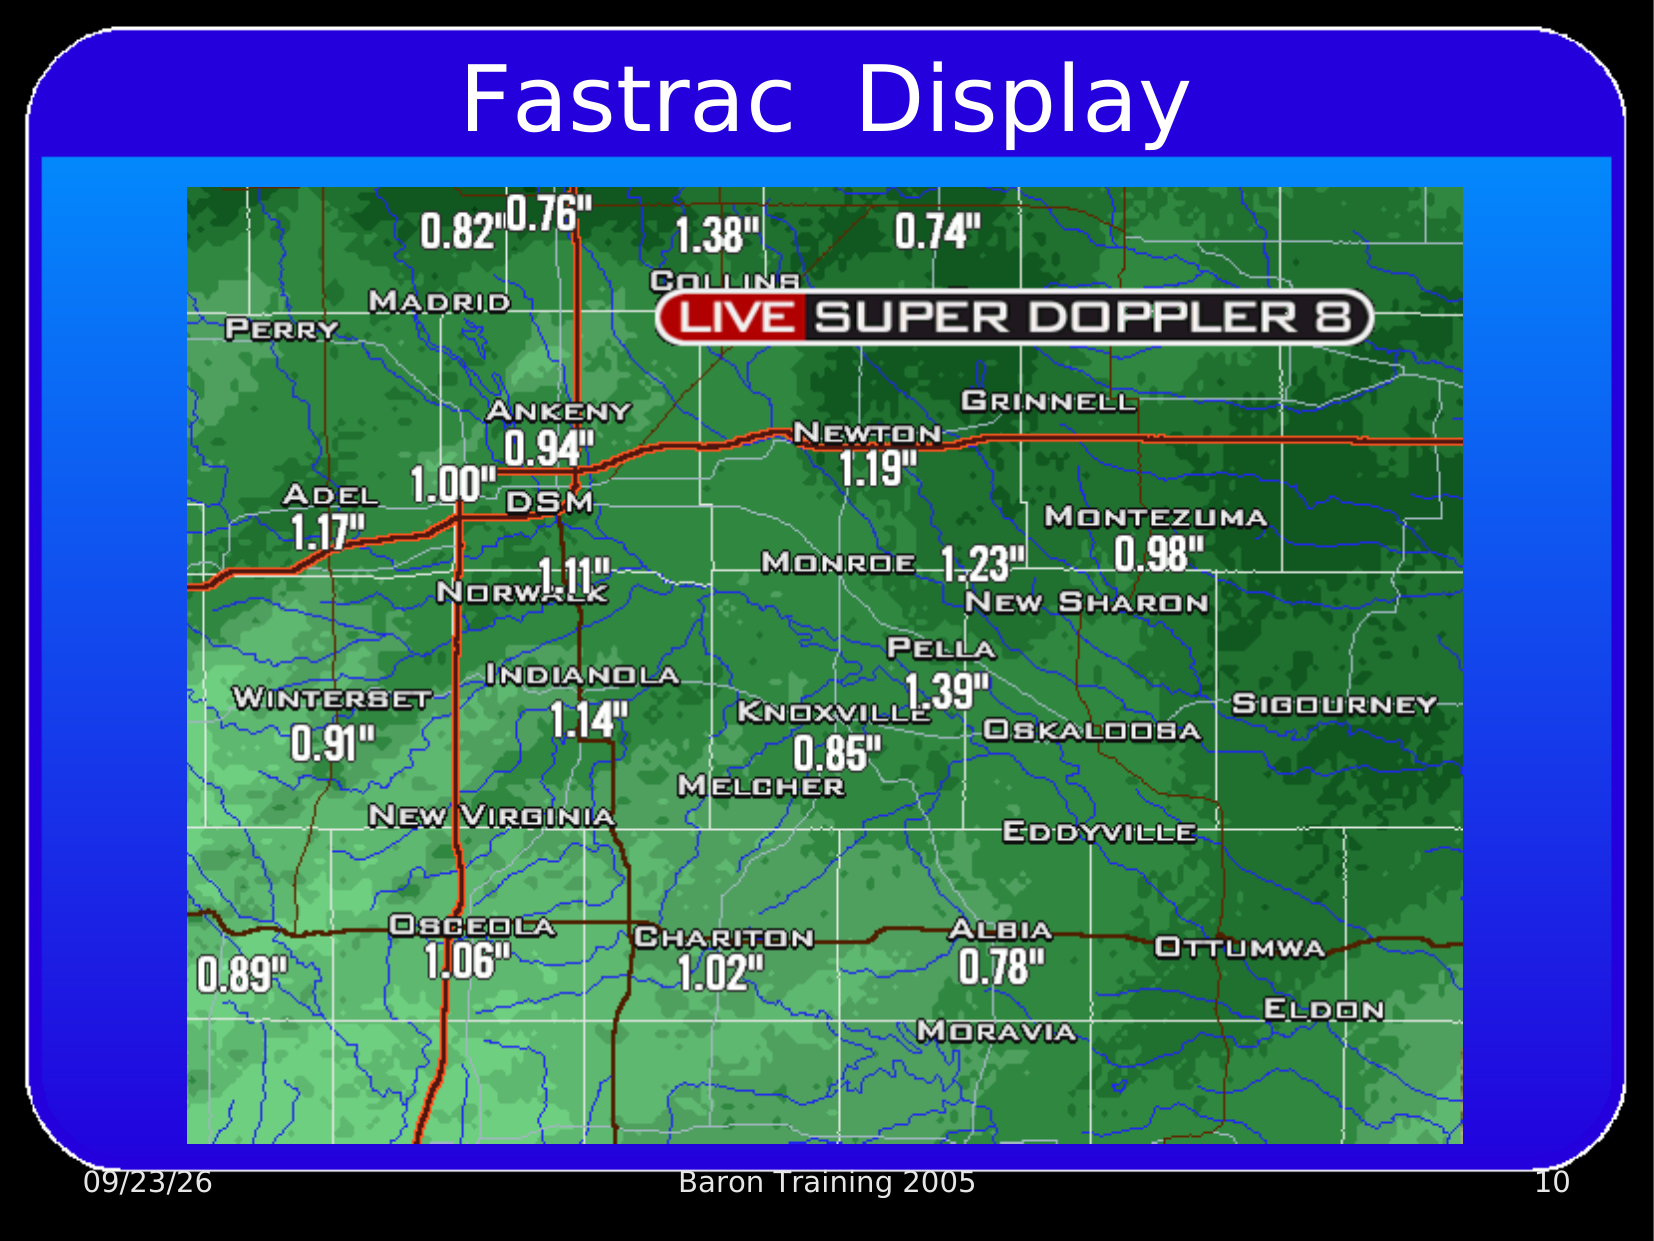

# Fastrac Display
Baron Training 2005
10